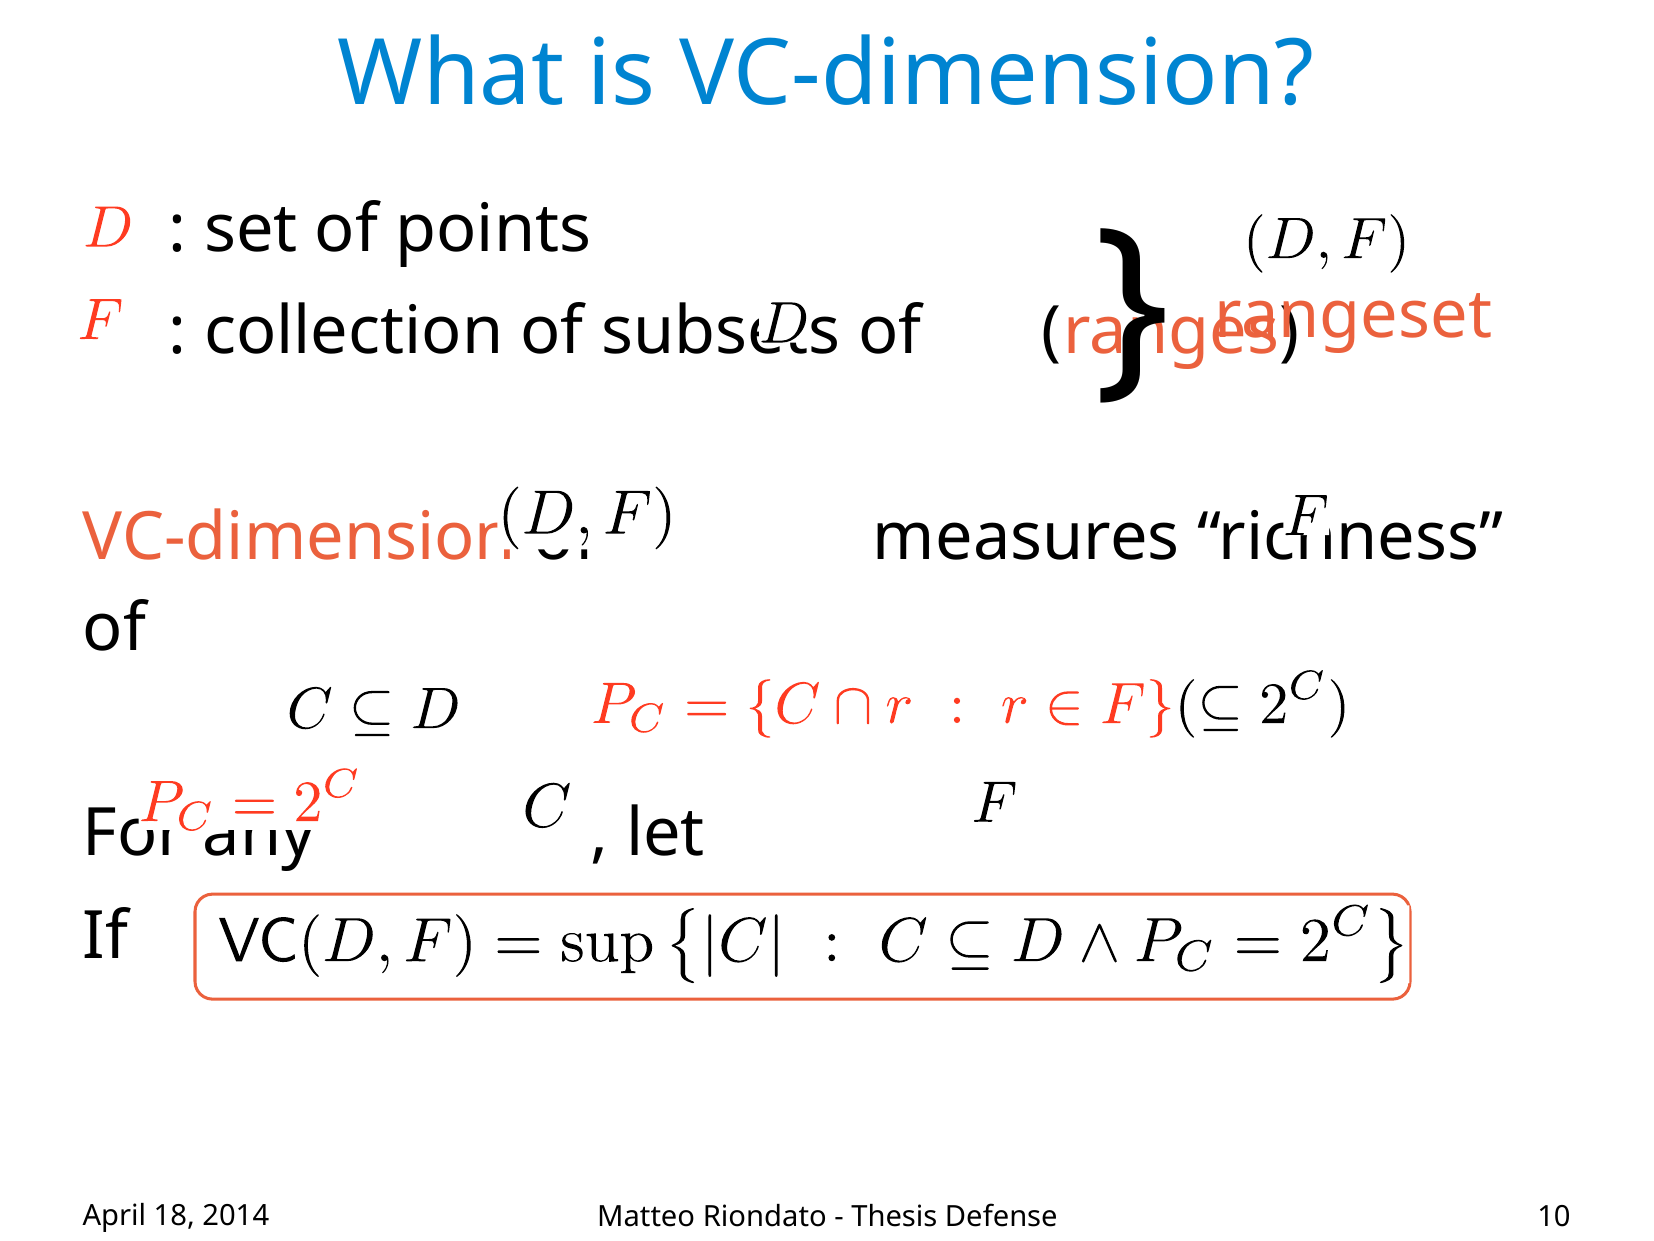

# What is VC-dimension?
}
 : set of points
 : collection of subsets of (ranges)
VC-dimension of measures “richness” of
For any , let
If , then is shattered by
rangeset
April 18, 2014
Matteo Riondato - Thesis Defense
10